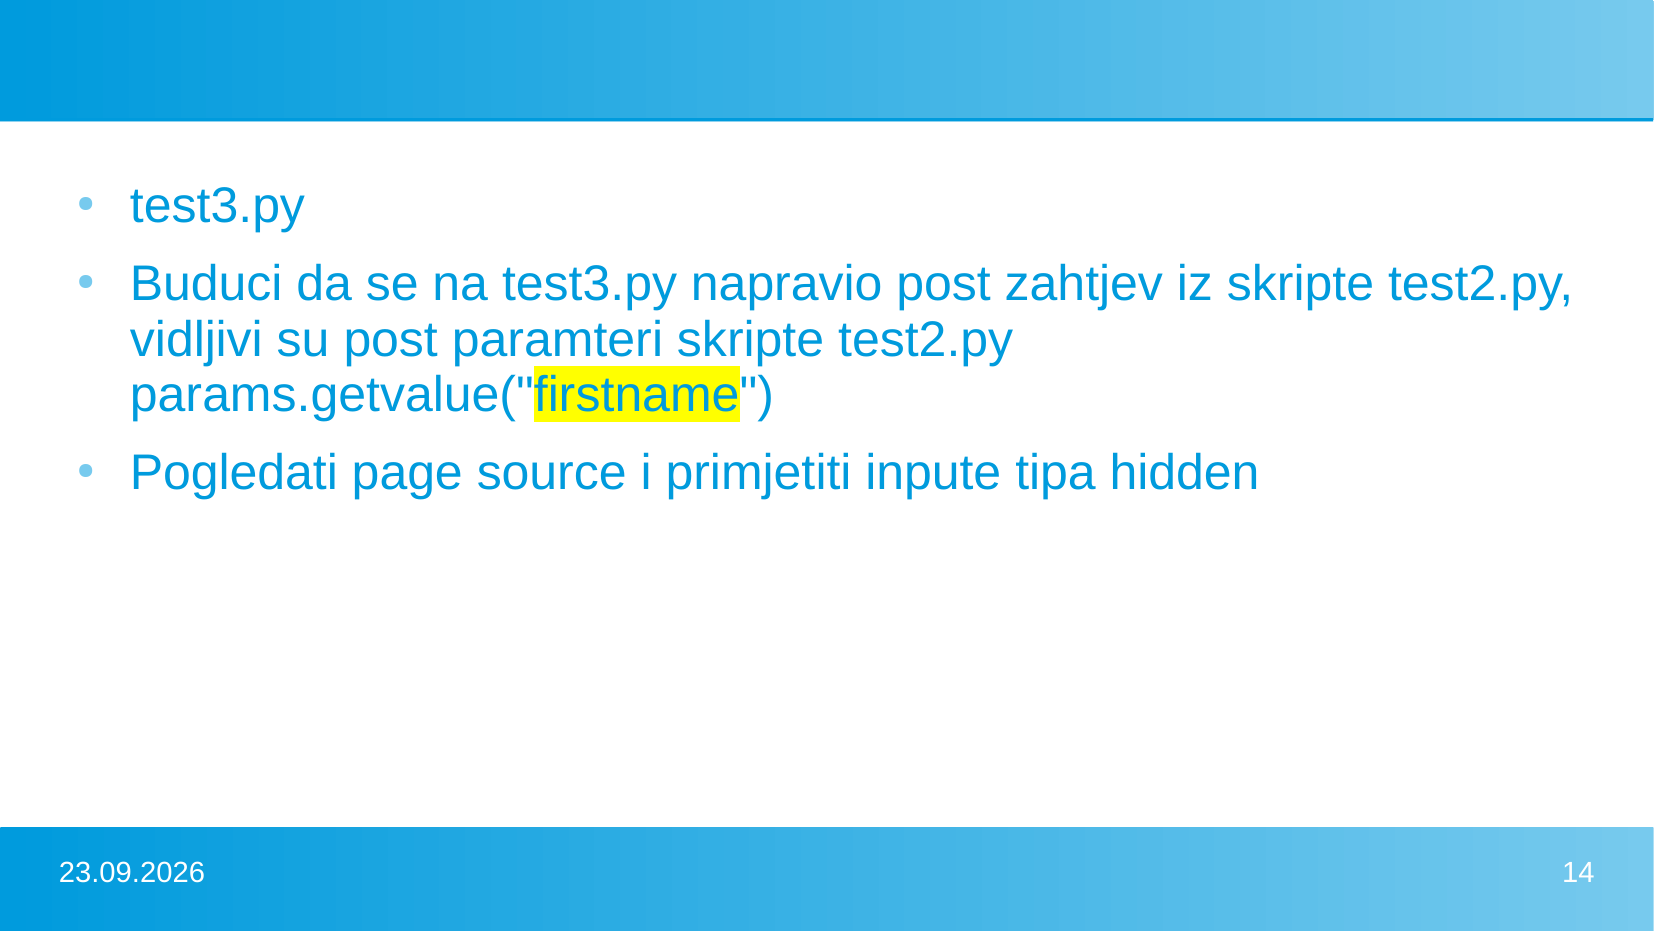

# test3.py
Buduci da se na test3.py napravio post zahtjev iz skripte test2.py, vidljivi su post paramteri skripte test2.py params.getvalue("firstname")
Pogledati page source i primjetiti inpute tipa hidden
14